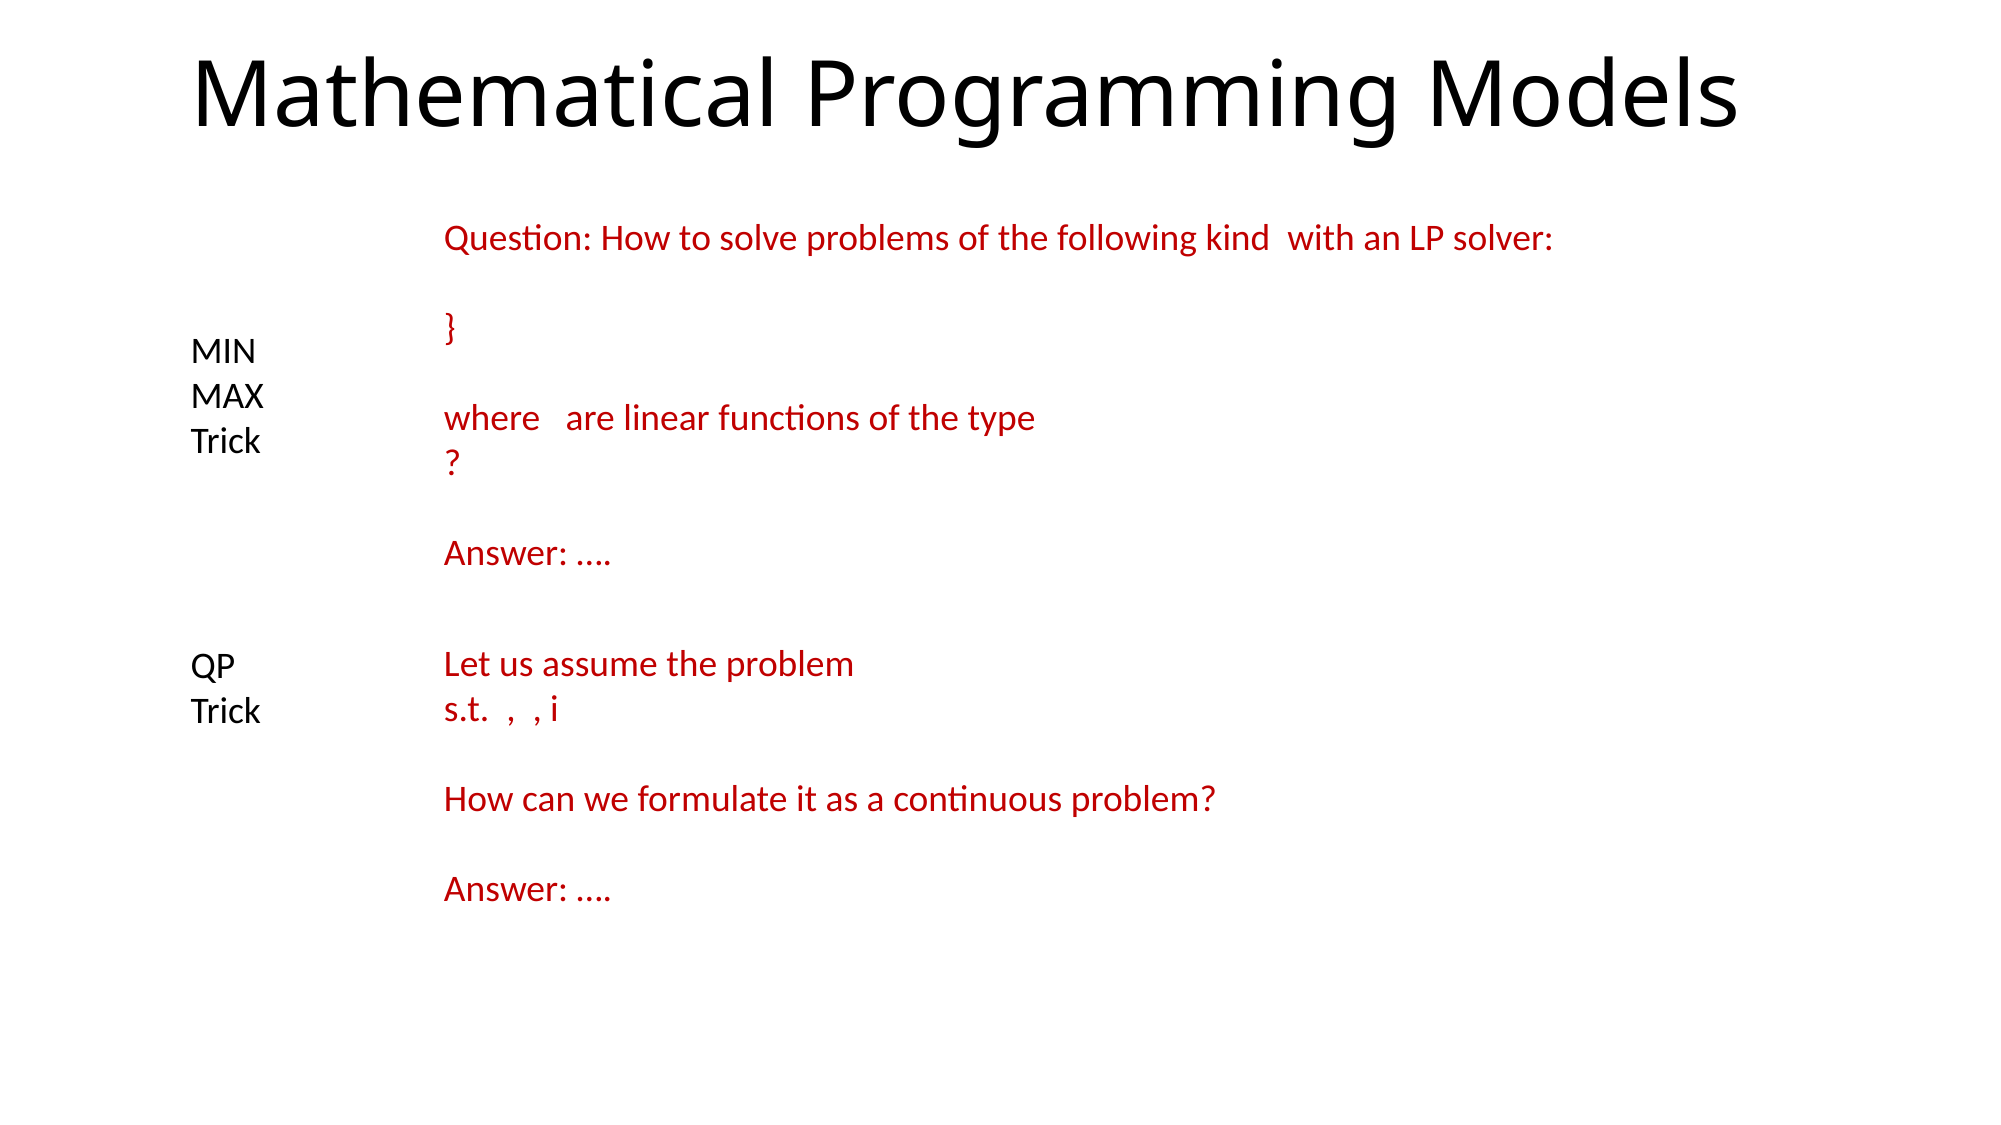

# Mathematical Programming Models
Question: How to solve problems of the following kind with an LP solver:
}
where are linear functions of the type
?
Answer: ….
MIN
MAX
Trick
QP
Trick
Let us assume the problem
s.t. , , i
How can we formulate it as a continuous problem?
Answer: ….